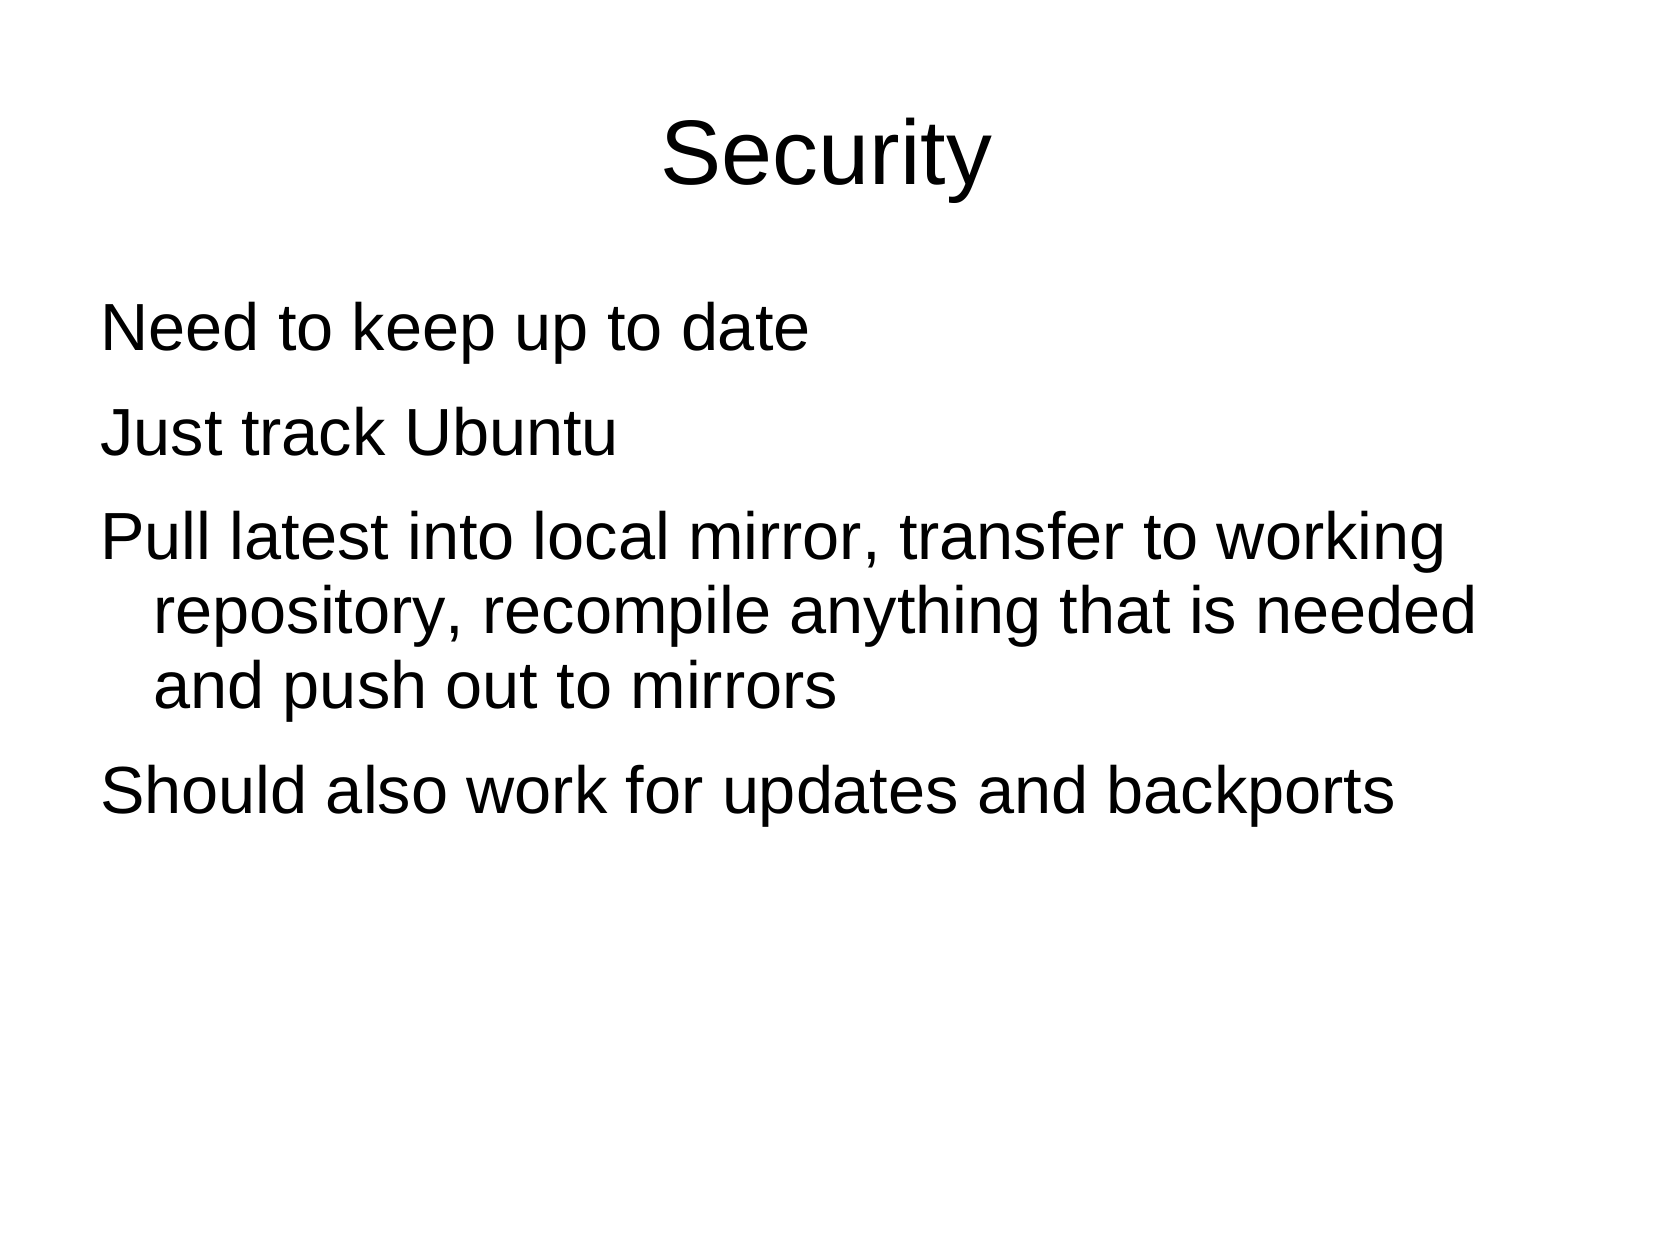

# Security
Need to keep up to date
Just track Ubuntu
Pull latest into local mirror, transfer to working repository, recompile anything that is needed and push out to mirrors
Should also work for updates and backports